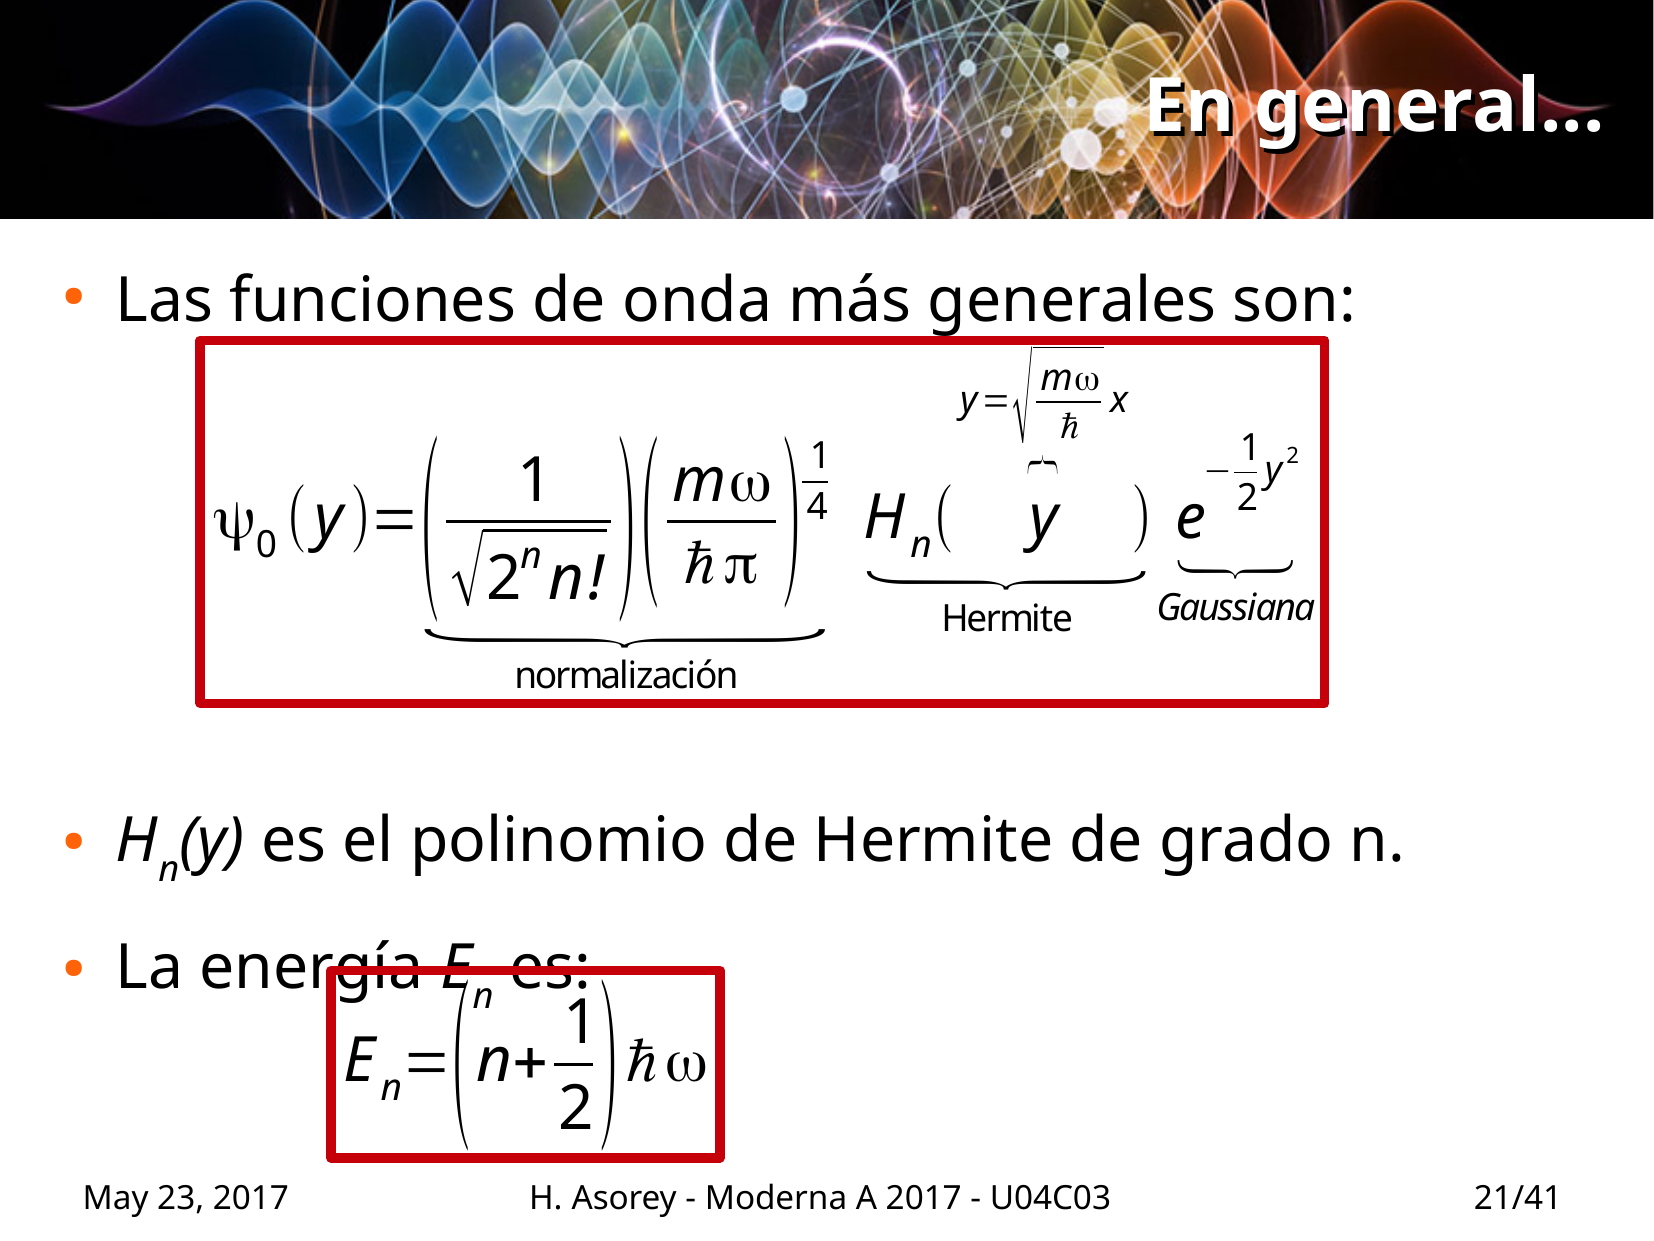

# En general...
Las funciones de onda más generales son:
Hn(y) es el polinomio de Hermite de grado n.
La energía En es:
May 23, 2017
H. Asorey - Moderna A 2017 - U04C03
21